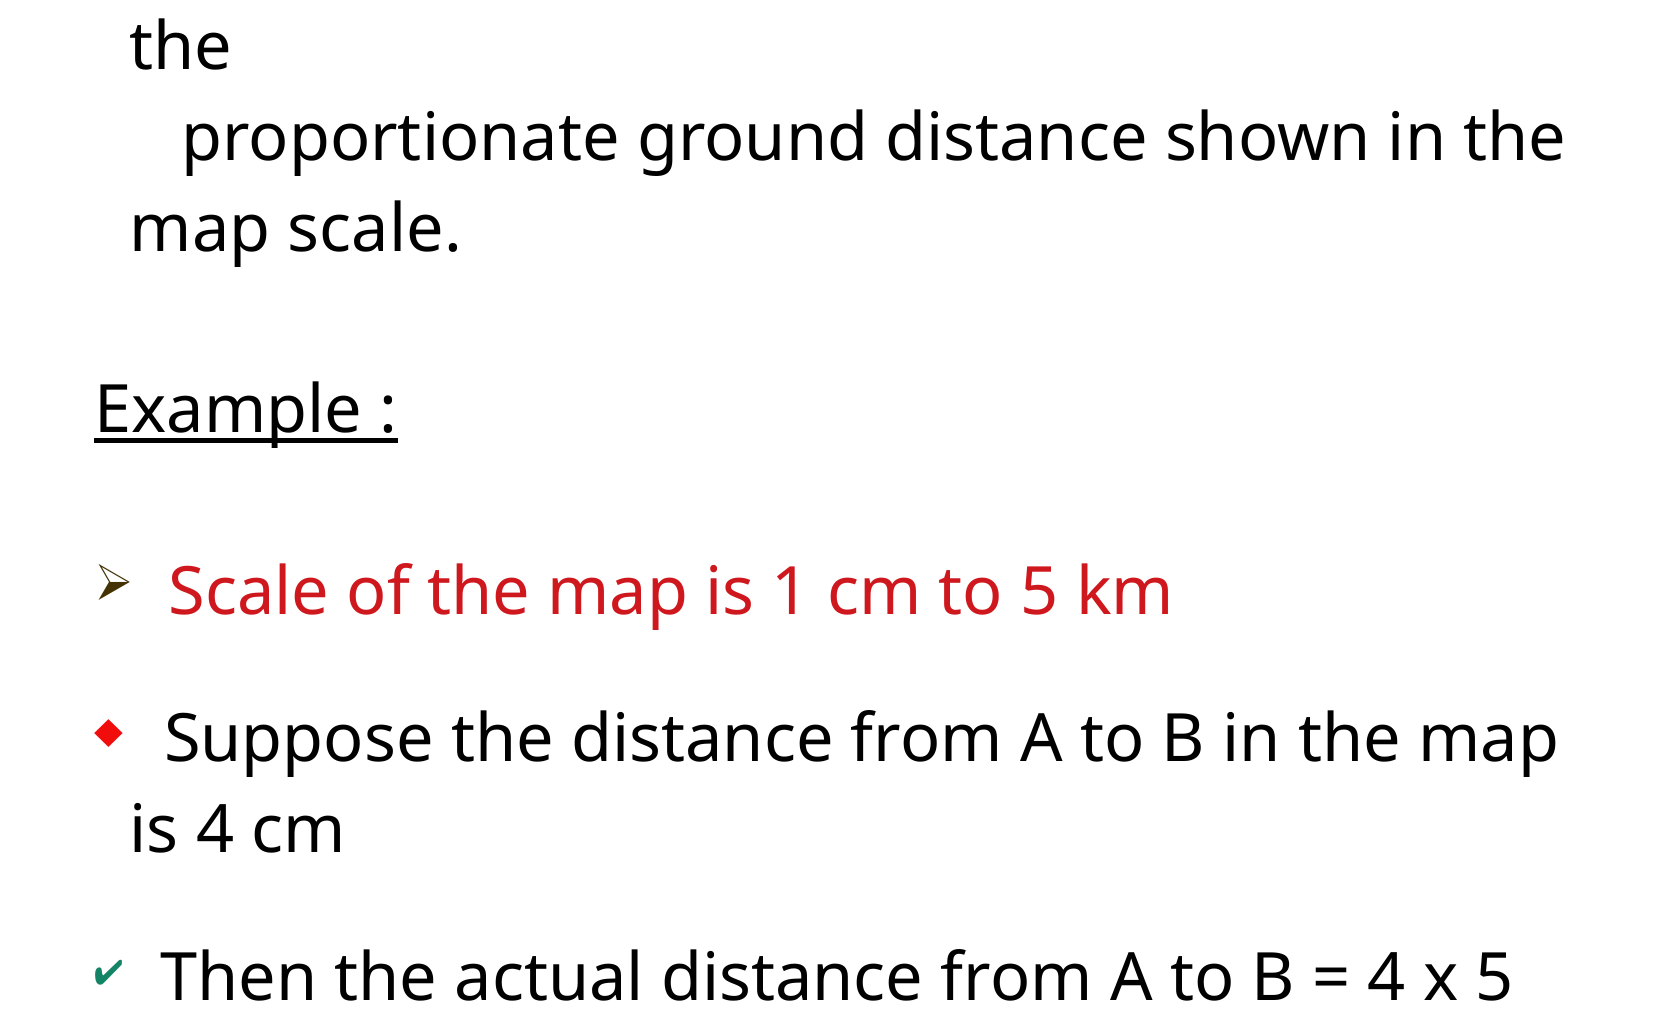

# The map distance should be multiplied with the
 proportionate ground distance shown in the map scale.
Example :
 Scale of the map is 1 cm to 5 km‍
 Suppose the distance from A to B in the map is 4 cm
 Then the actual distance from A to B = 4 x 5 km = 20 km